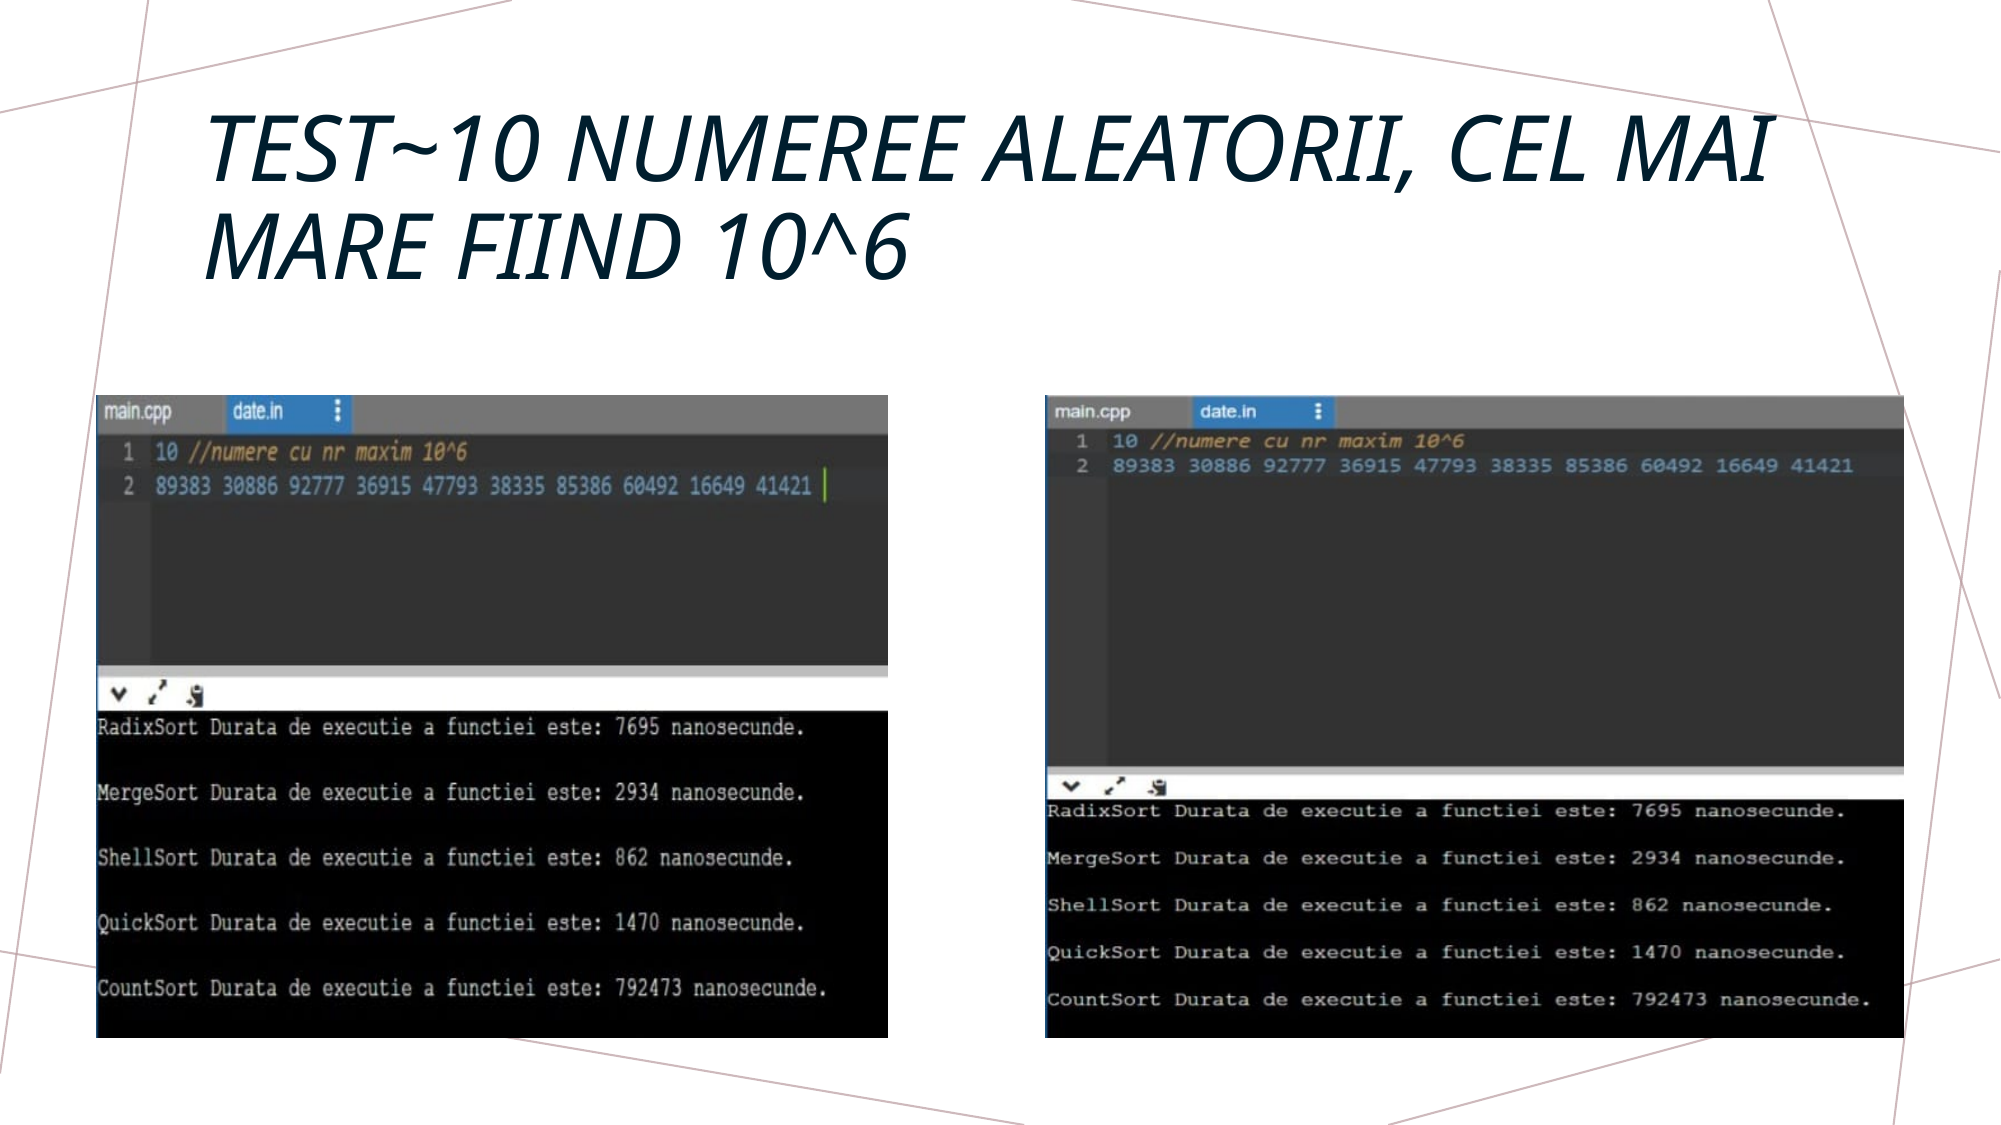

# Test~10 numeree aleatorii, cel mai mare fiind 10^6